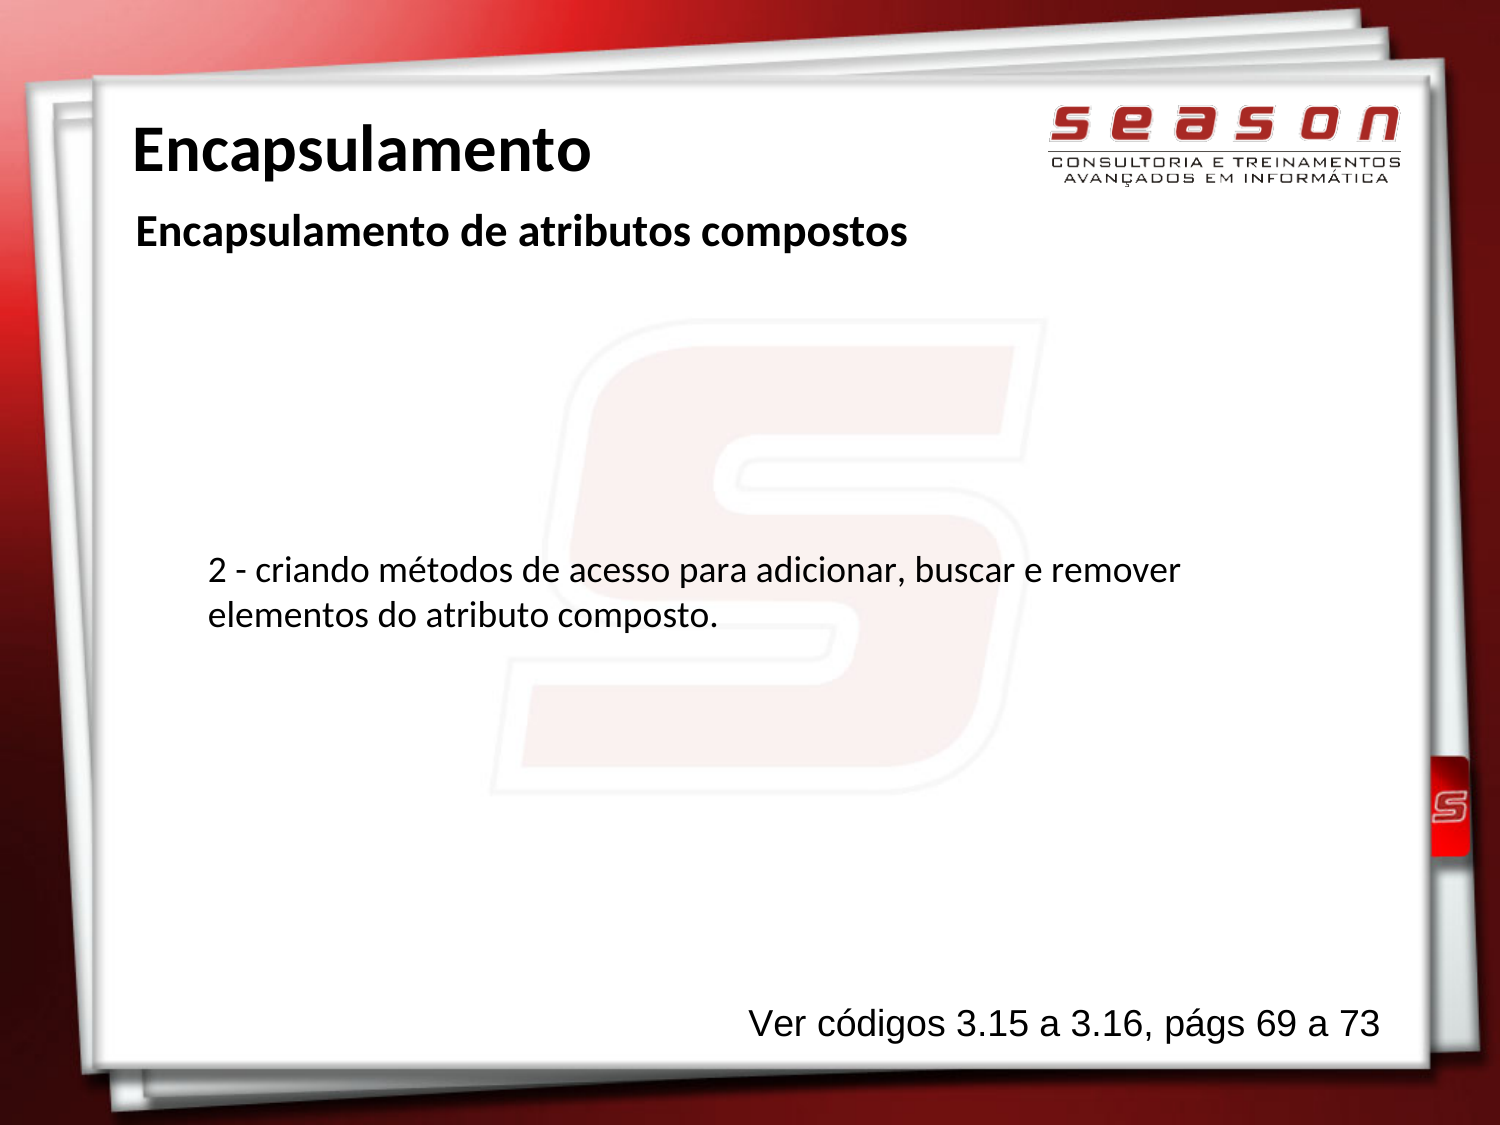

# Encapsulamento
Encapsulamento de atributos compostos
2 - criando métodos de acesso para adicionar, buscar e remover elementos do atributo composto.
Ver códigos 3.15 a 3.16, págs 69 a 73